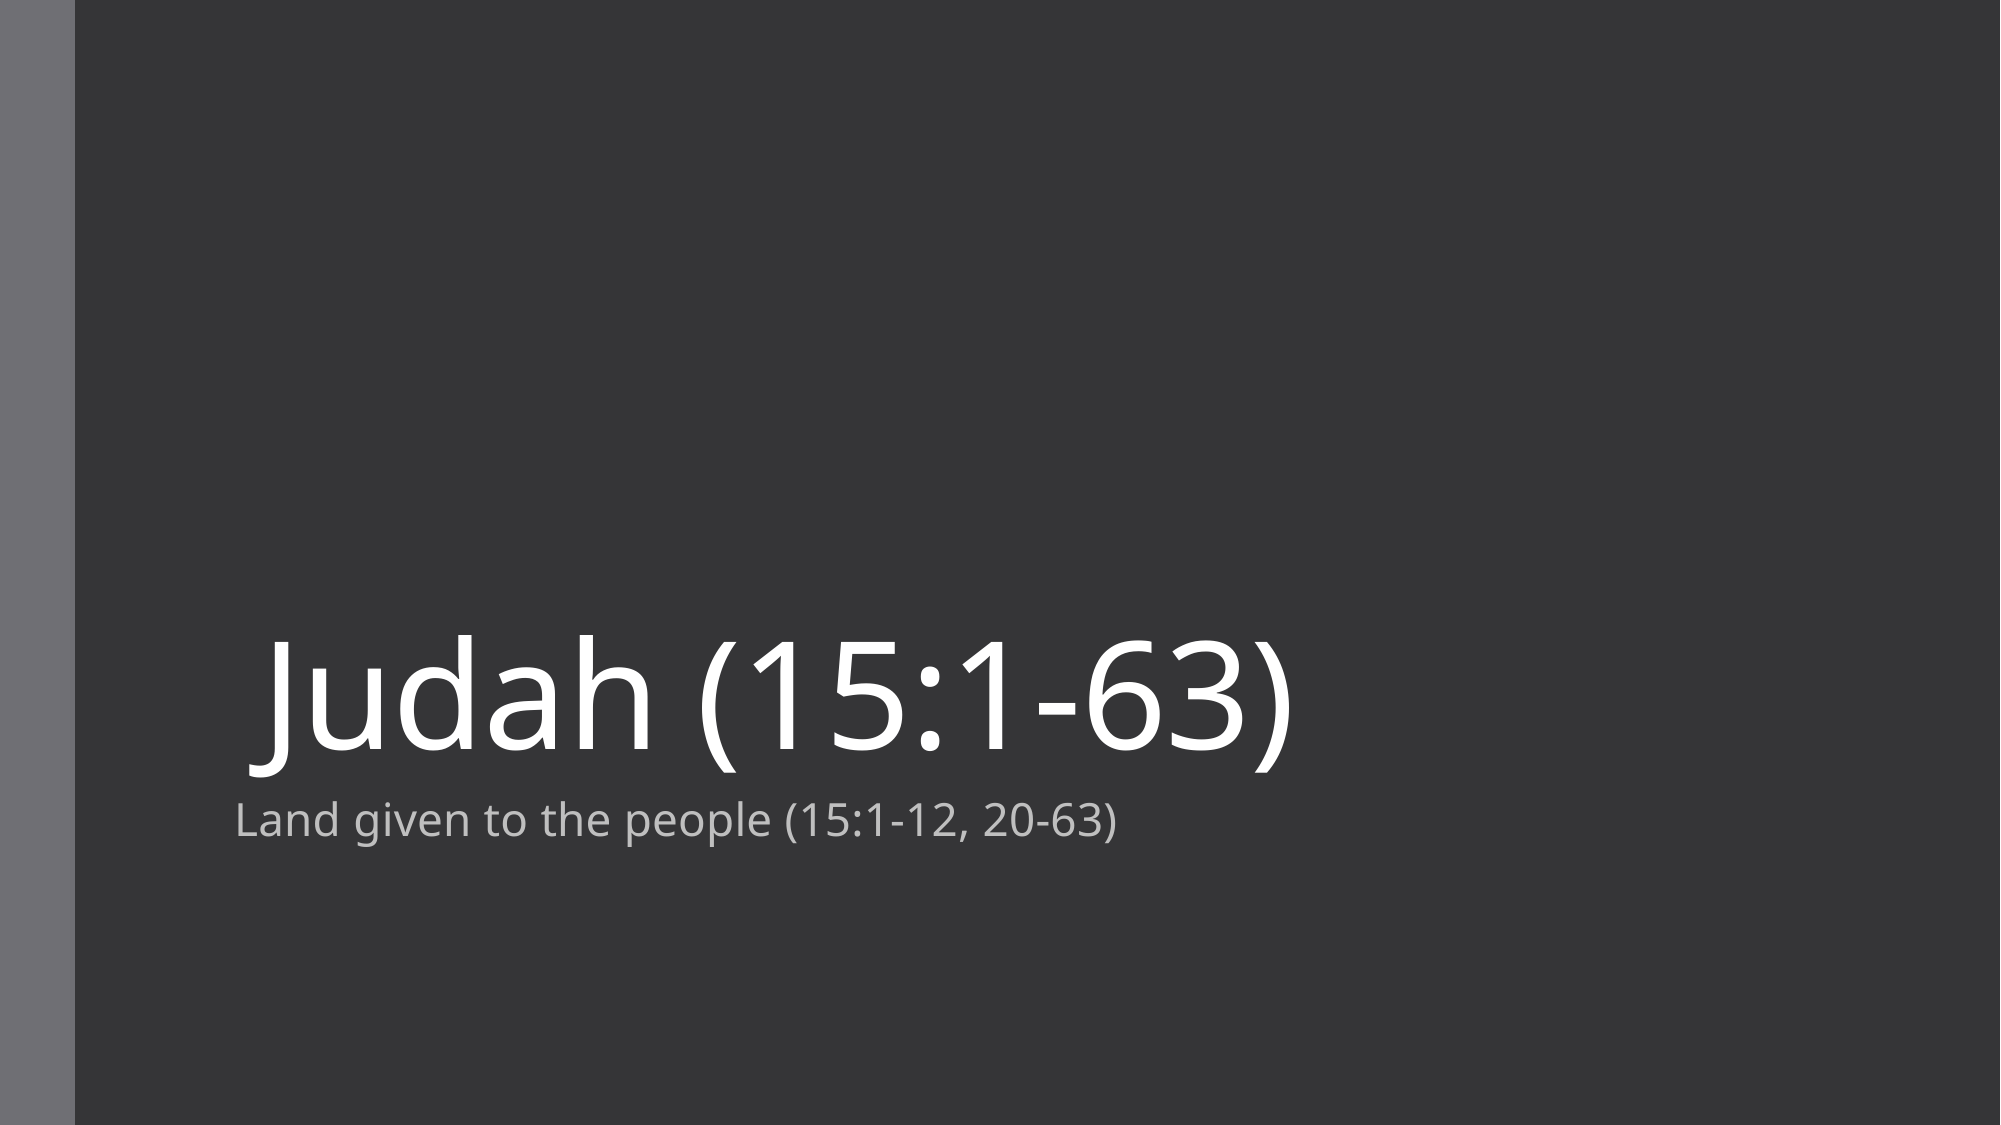

# Judah (15:1-63)
 Land given to the people (15:1-12, 20-63)